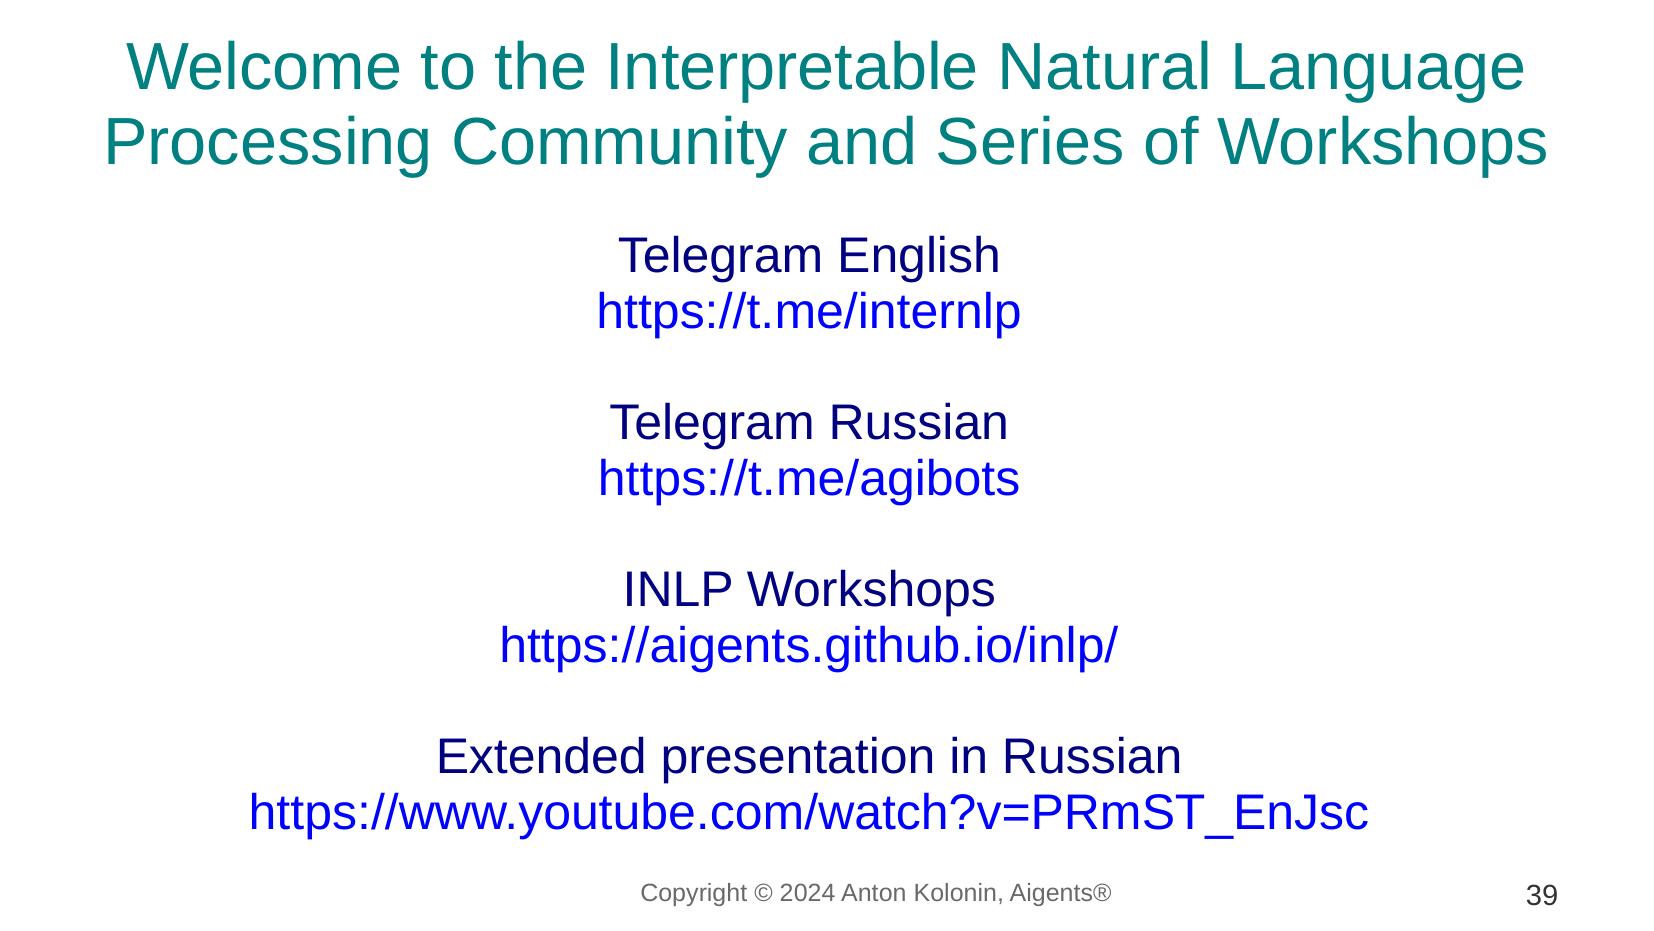

Welcome to the Interpretable Natural Language Processing Community and Series of Workshops
Telegram English
https://t.me/internlp
Telegram Russian
https://t.me/agibots
INLP Workshops
https://aigents.github.io/inlp/
Extended presentation in Russian
https://www.youtube.com/watch?v=PRmST_EnJsc
Copyright © 2024 Anton Kolonin, Aigents®
39